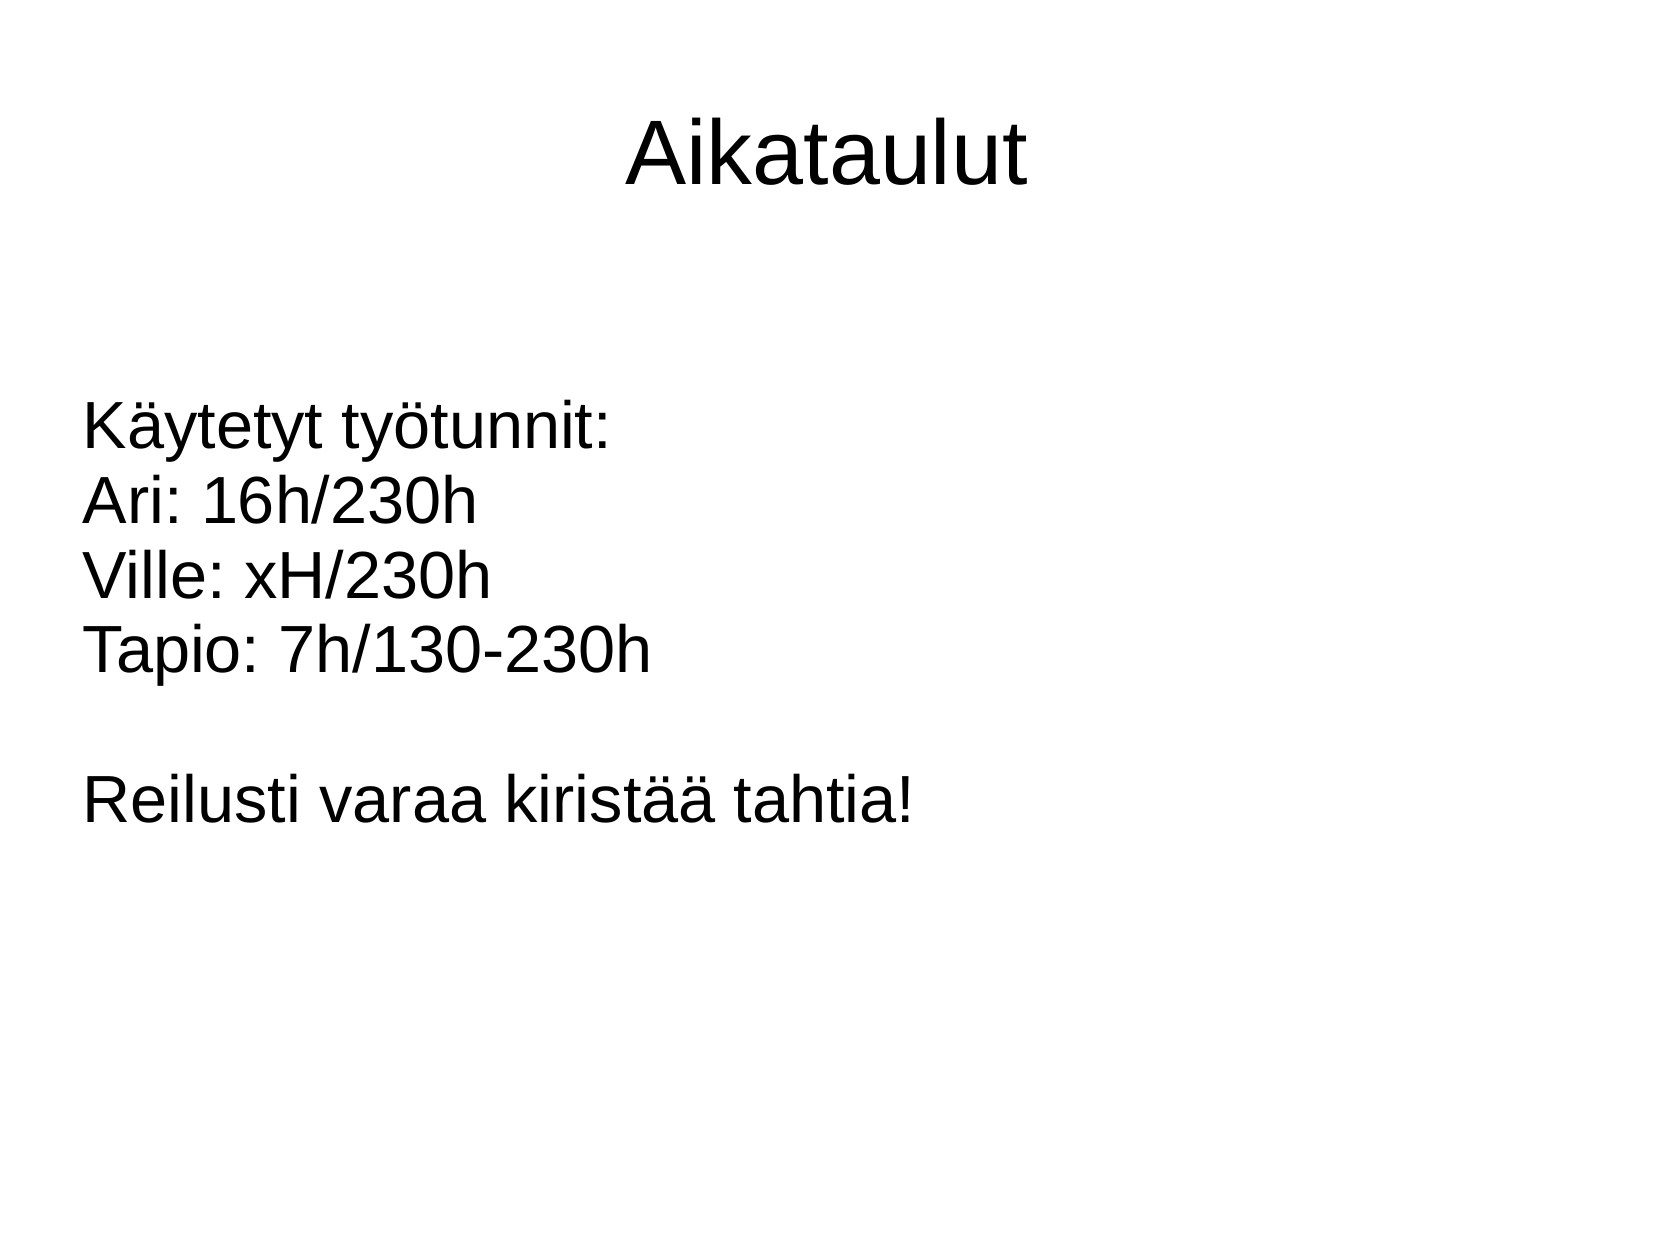

# Aikataulut
Käytetyt työtunnit:
Ari: 16h/230h
Ville: xH/230h
Tapio: 7h/130-230h
Reilusti varaa kiristää tahtia!